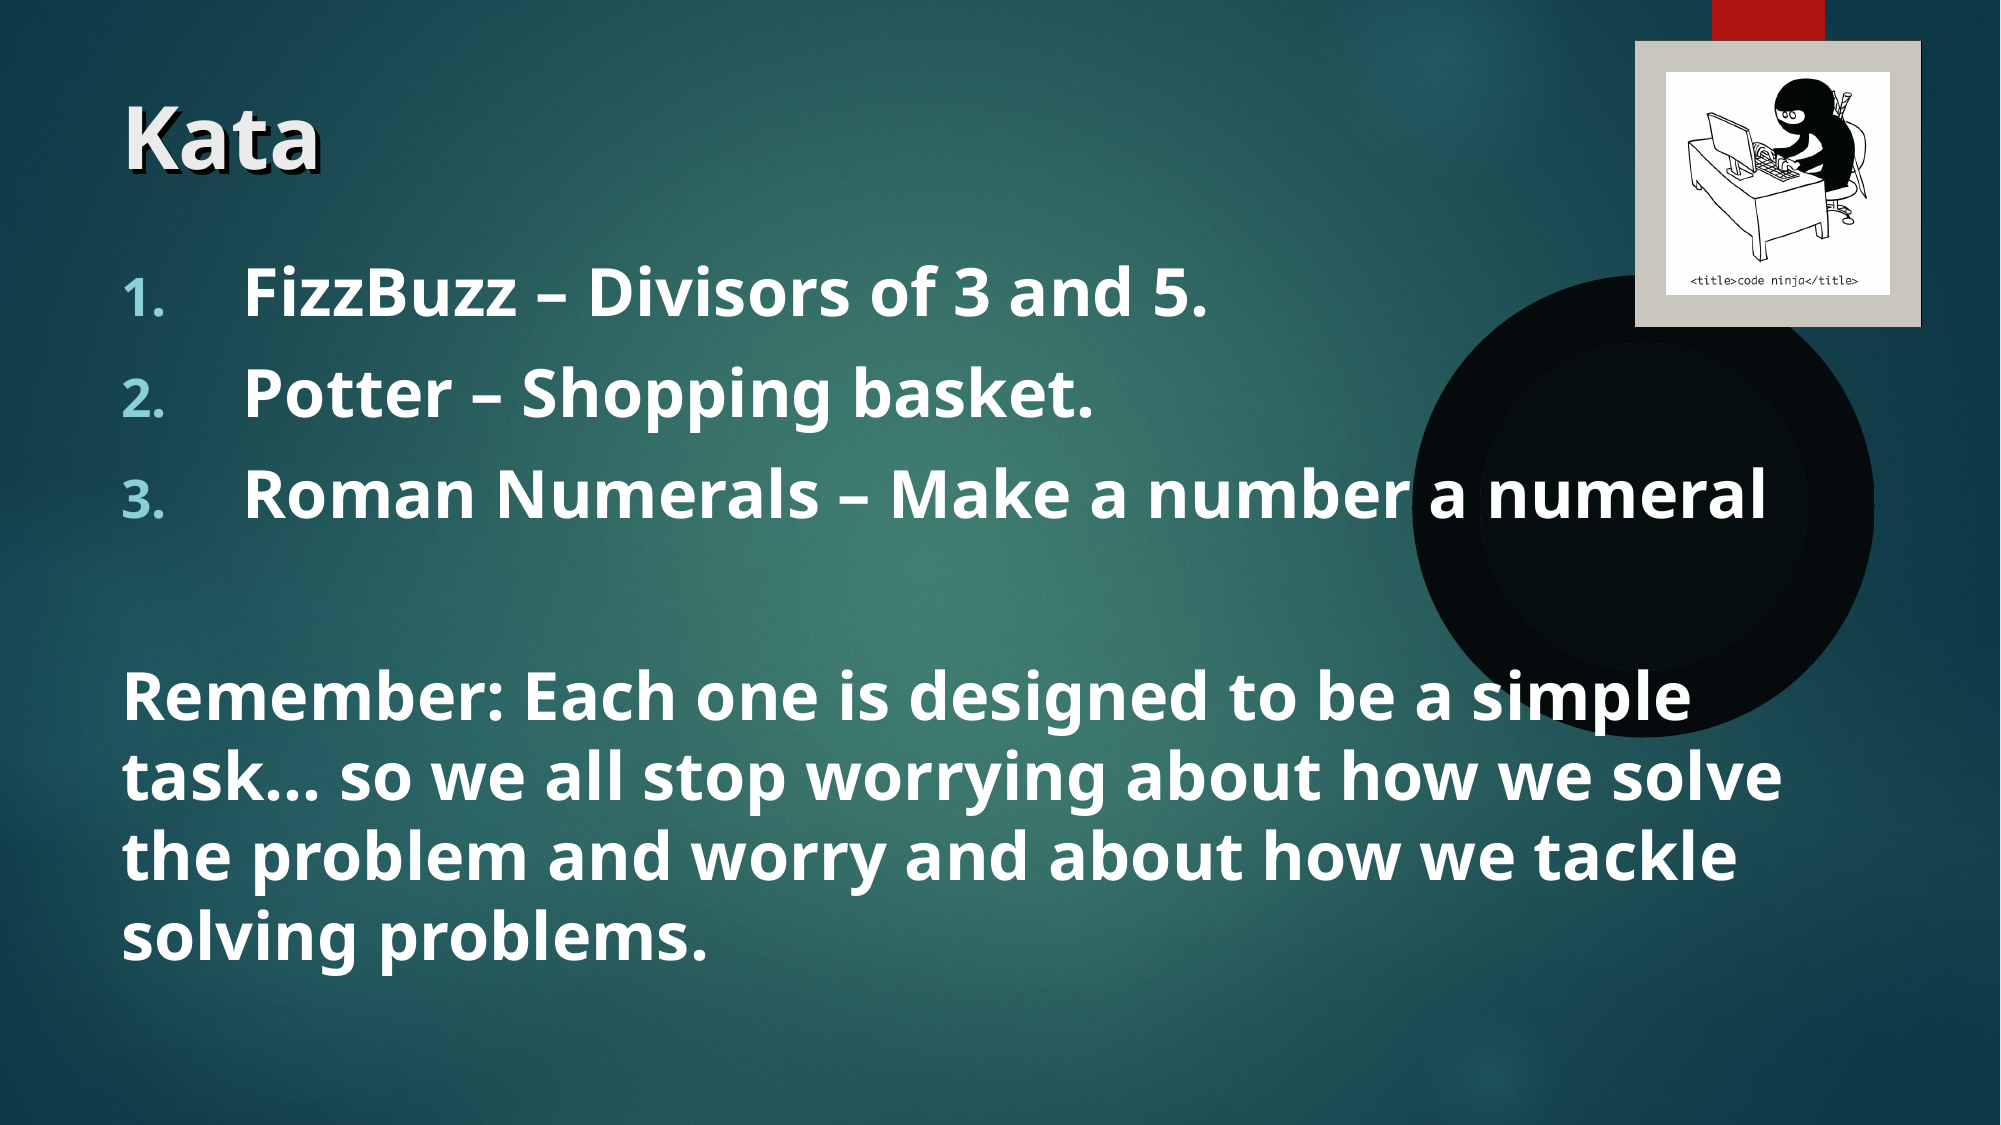

# Kata
FizzBuzz – Divisors of 3 and 5.
Potter – Shopping basket.
Roman Numerals – Make a number a numeral
Remember: Each one is designed to be a simple task… so we all stop worrying about how we solve the problem and worry and about how we tackle solving problems.